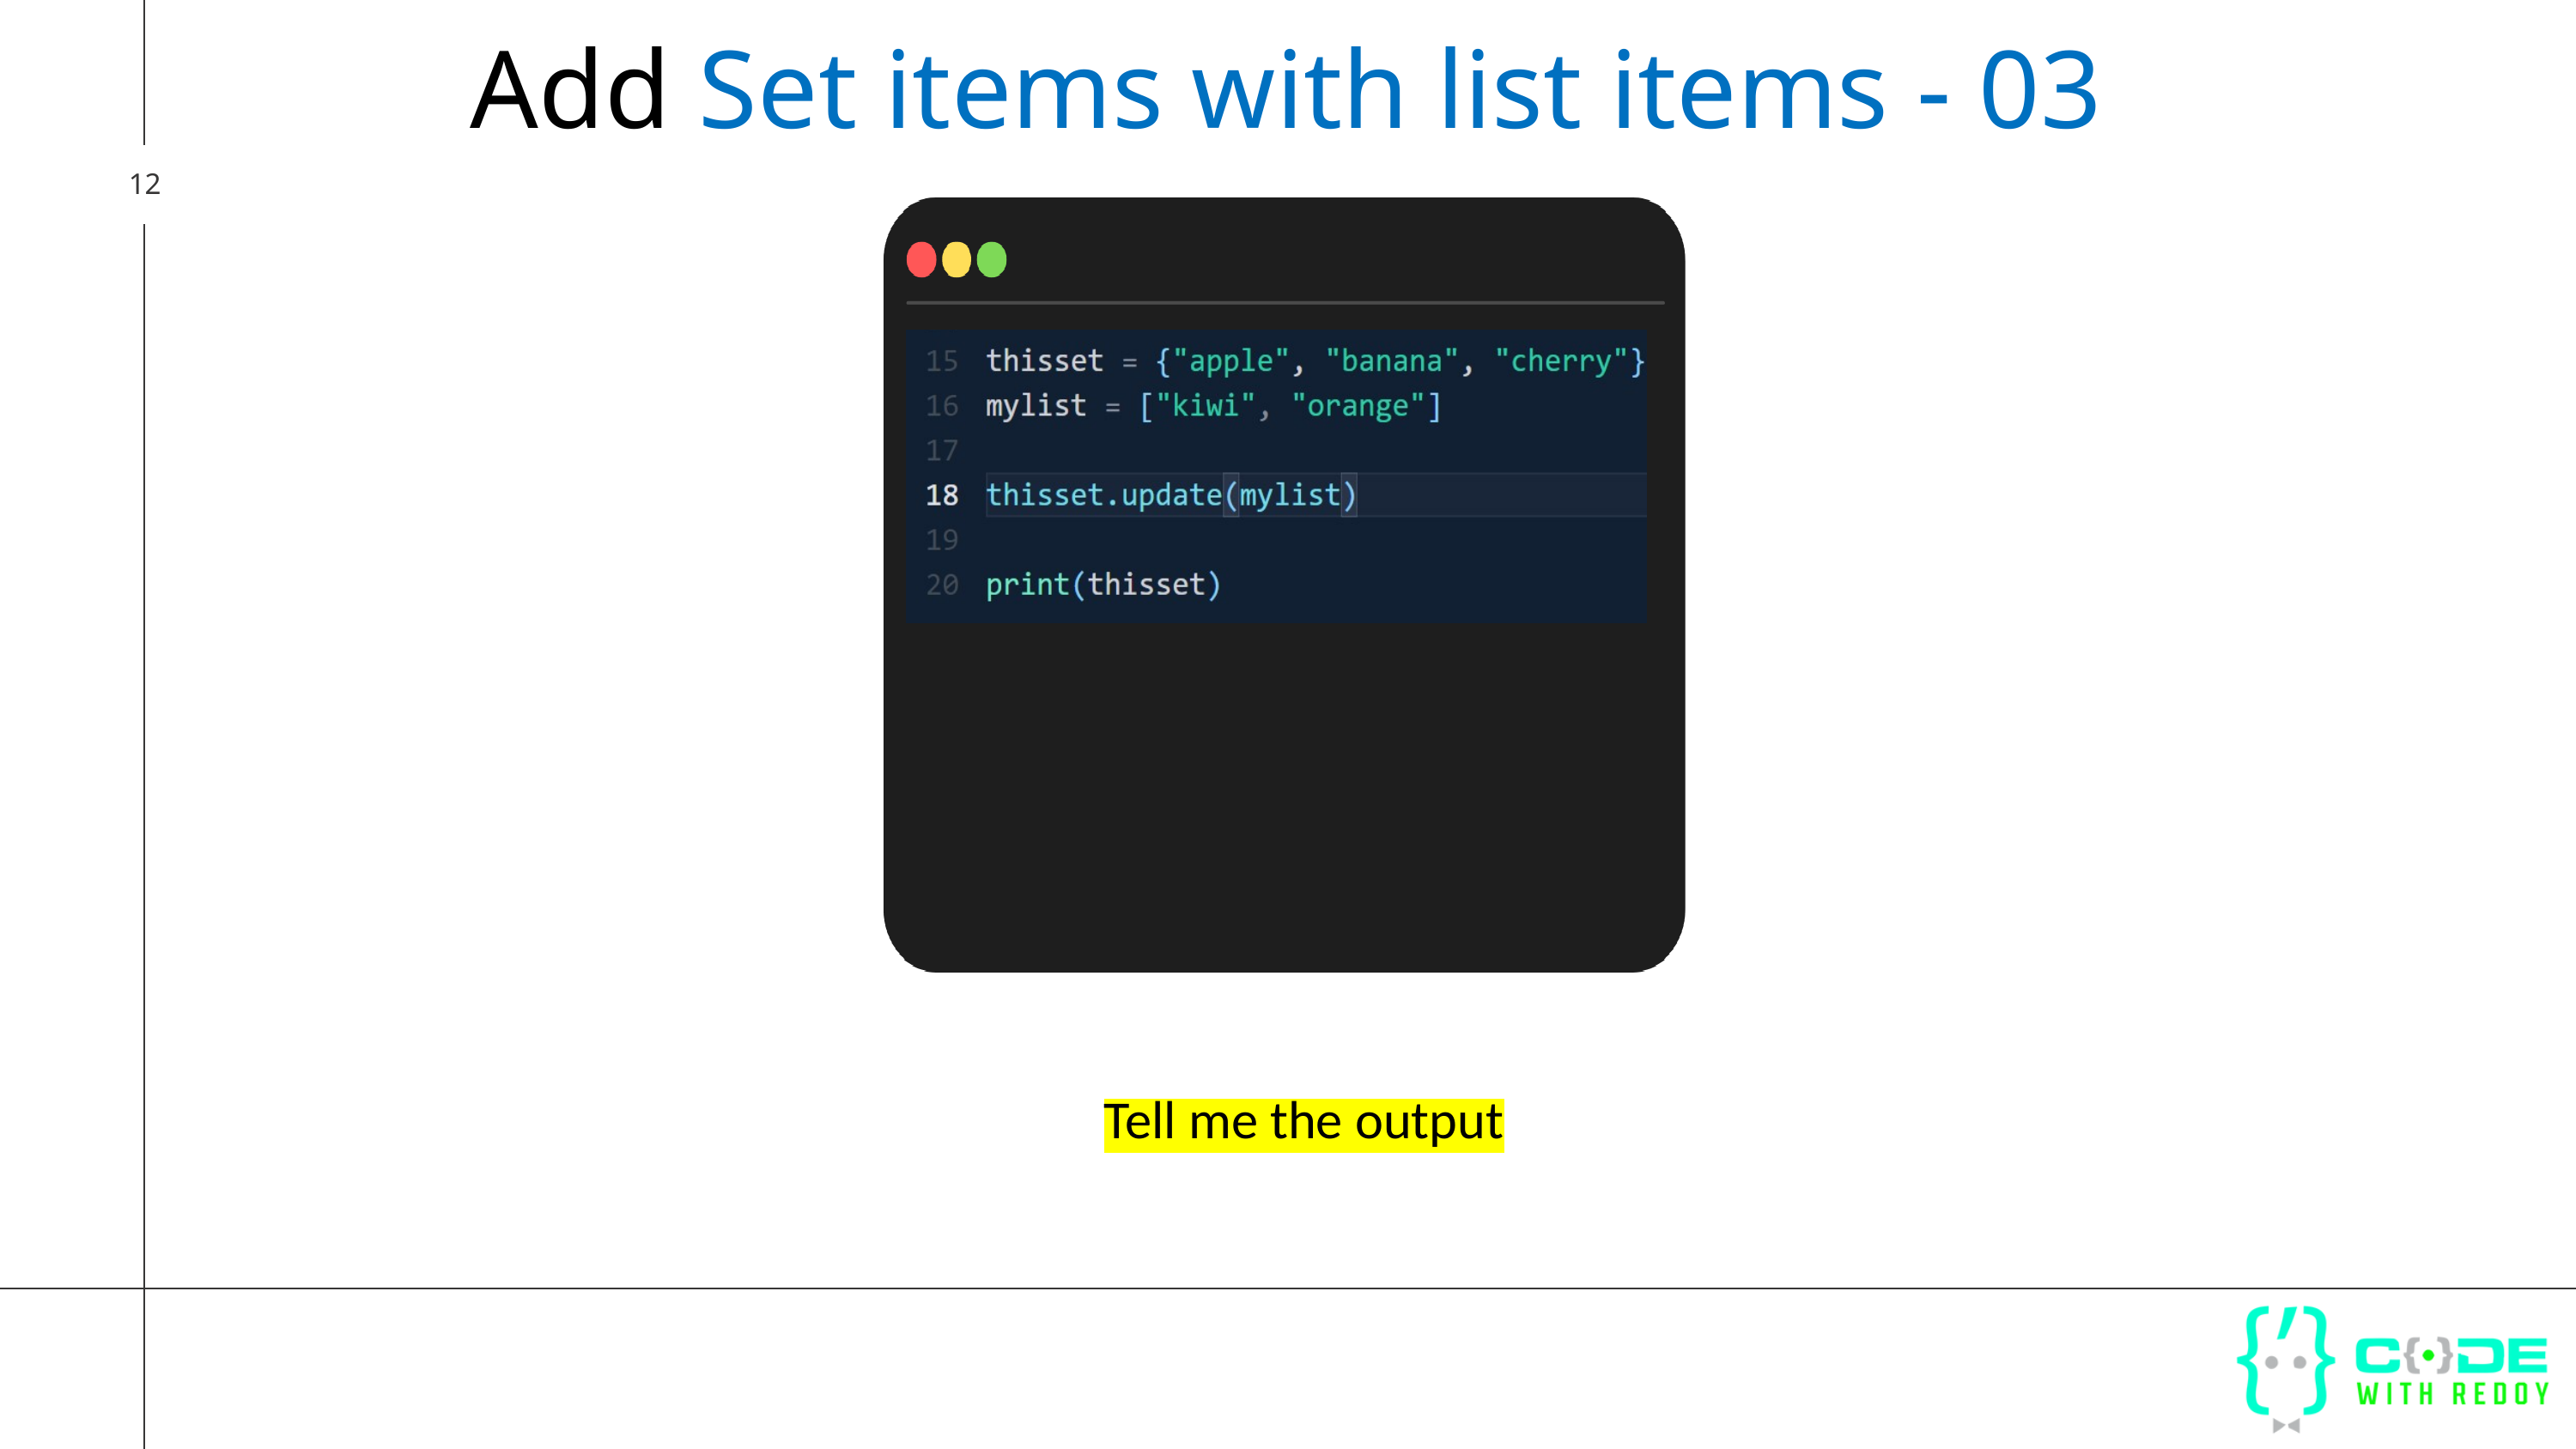

Add Set items with list items - 03
12
Tell me the output